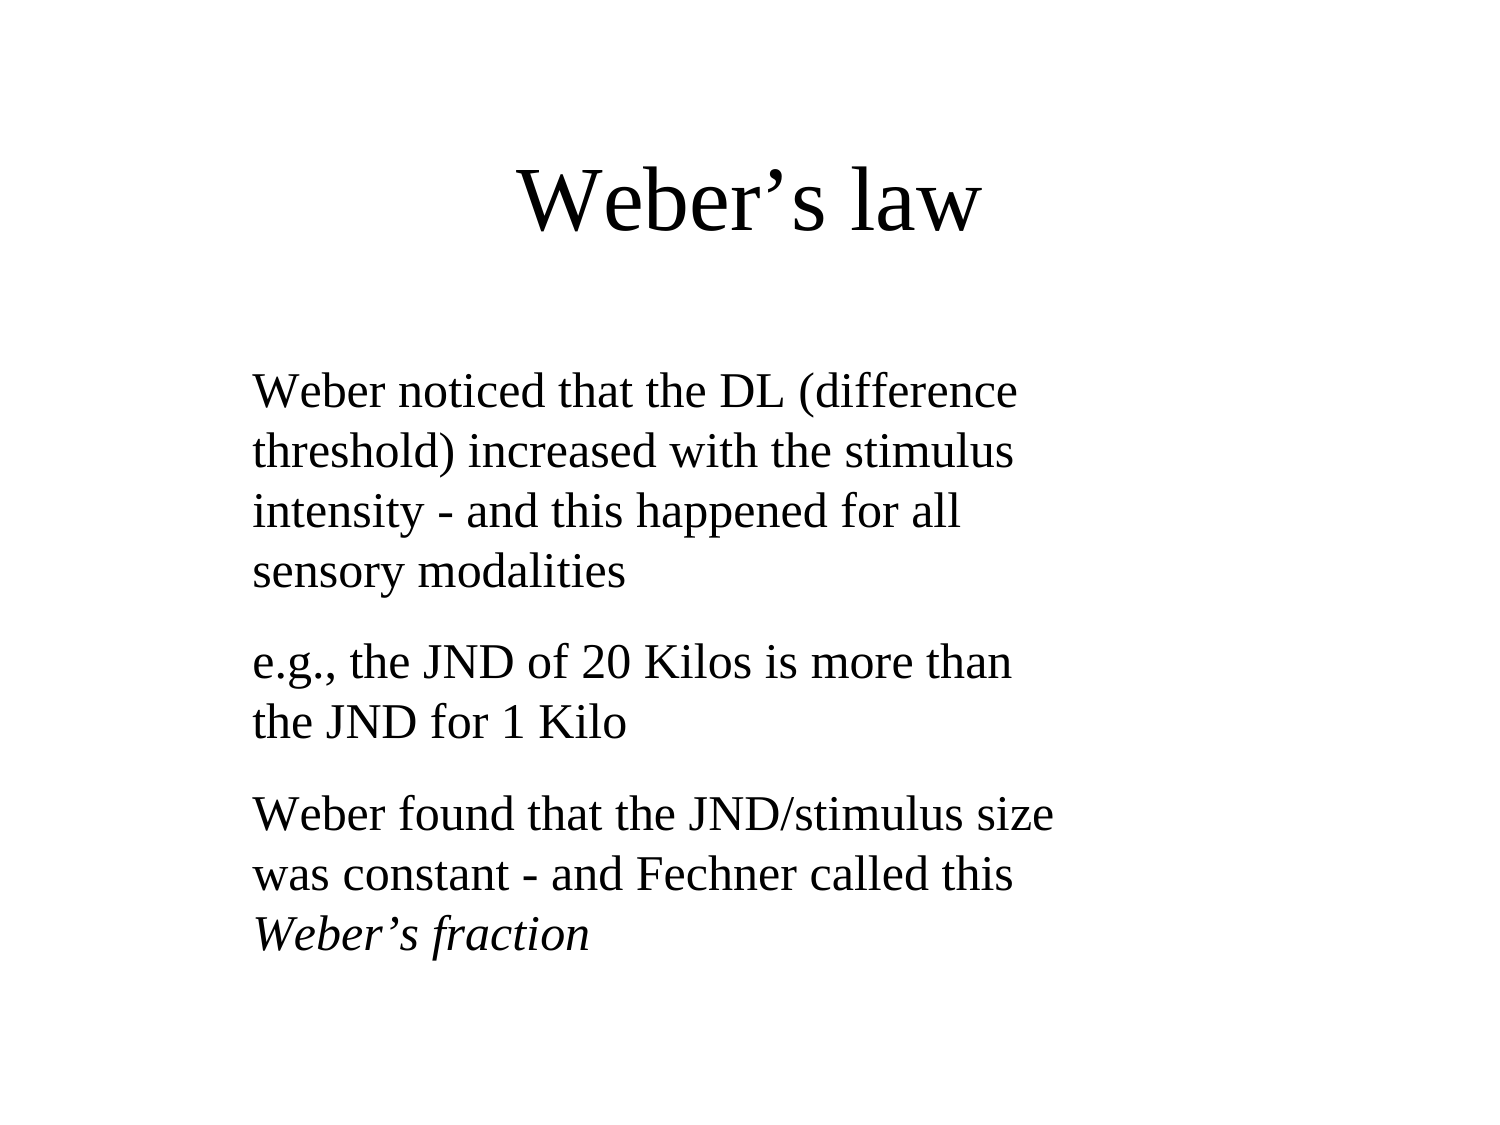

# Weber’s law
Weber noticed that the DL (difference threshold) increased with the stimulus intensity - and this happened for all sensory modalities
e.g., the JND of 20 Kilos is more than the JND for 1 Kilo
Weber found that the JND/stimulus size was constant - and Fechner called this Weber’s fraction